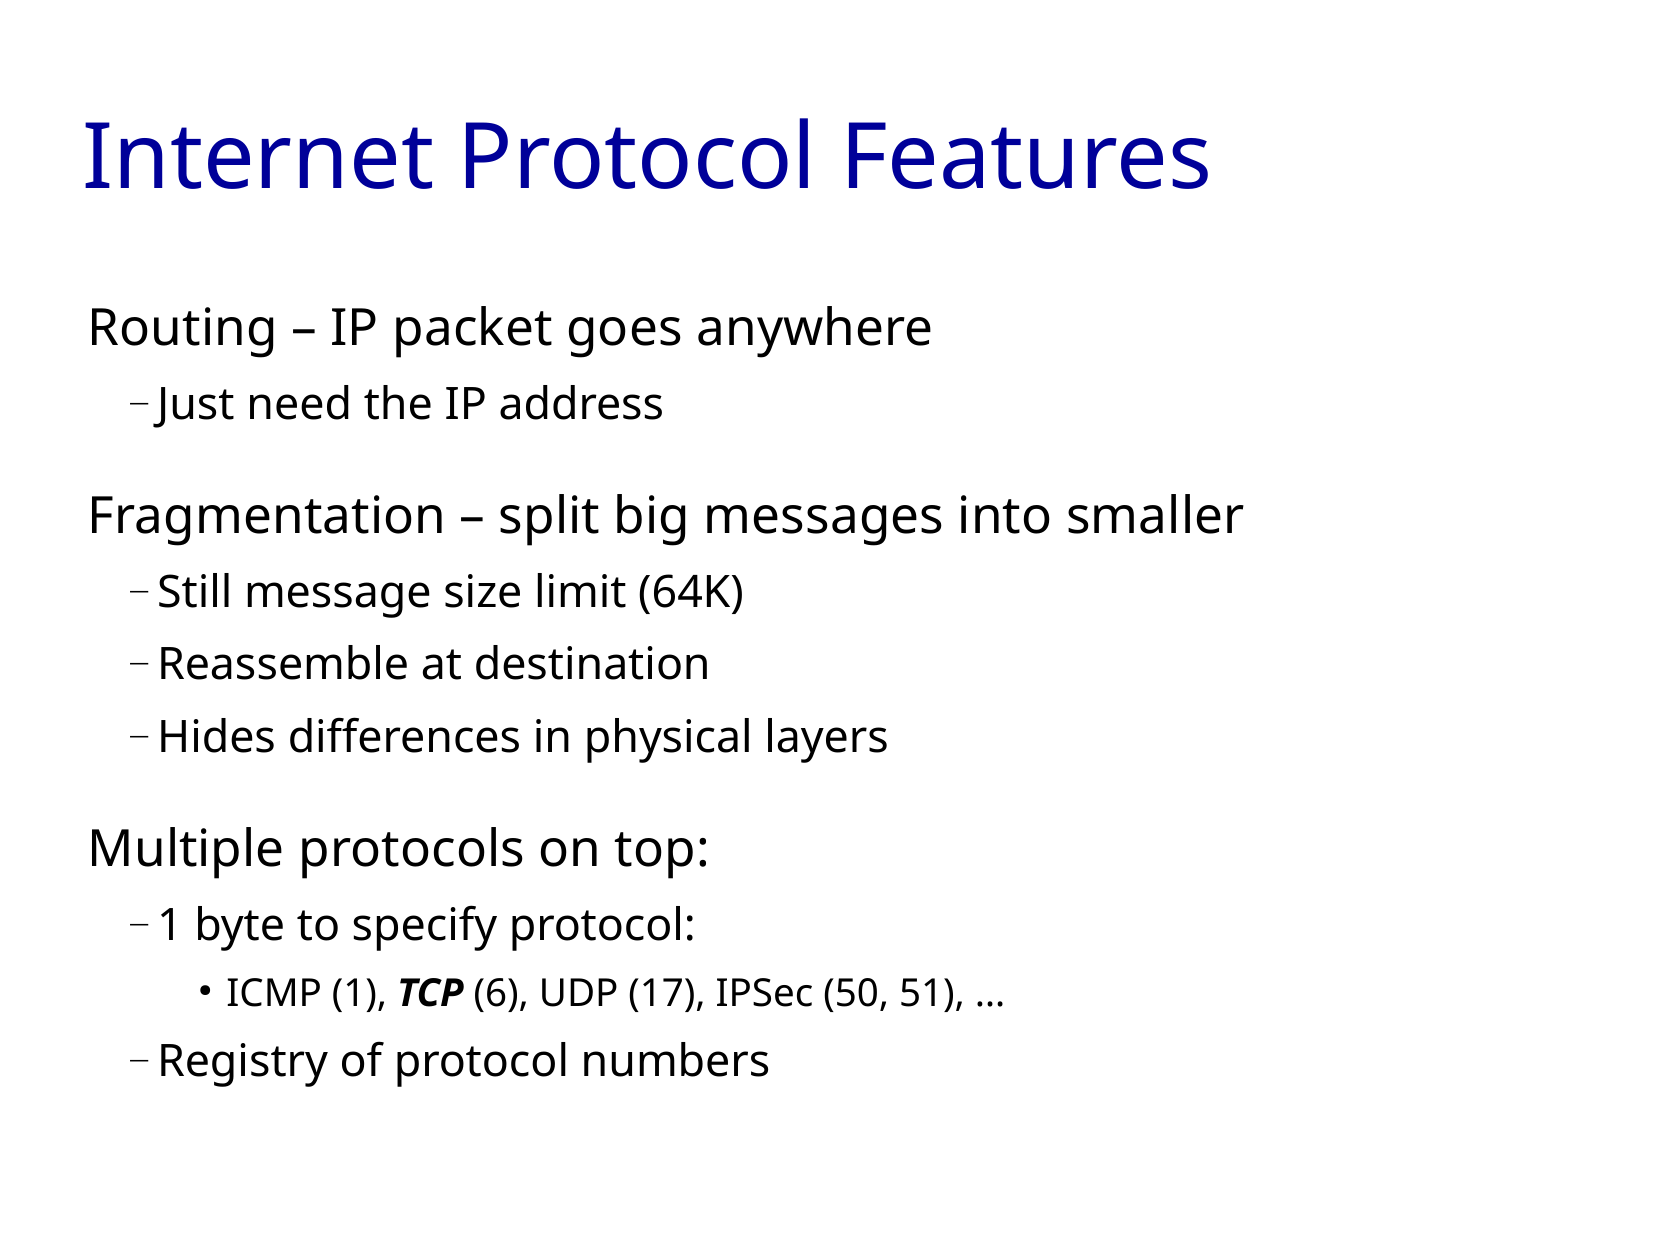

# Internet Protocol Features
Routing – IP packet goes anywhere
Just need the IP address
Fragmentation – split big messages into smaller
Still message size limit (64K)
Reassemble at destination
Hides differences in physical layers
Multiple protocols on top:
1 byte to specify protocol:
ICMP (1), TCP (6), UDP (17), IPSec (50, 51), …
Registry of protocol numbers